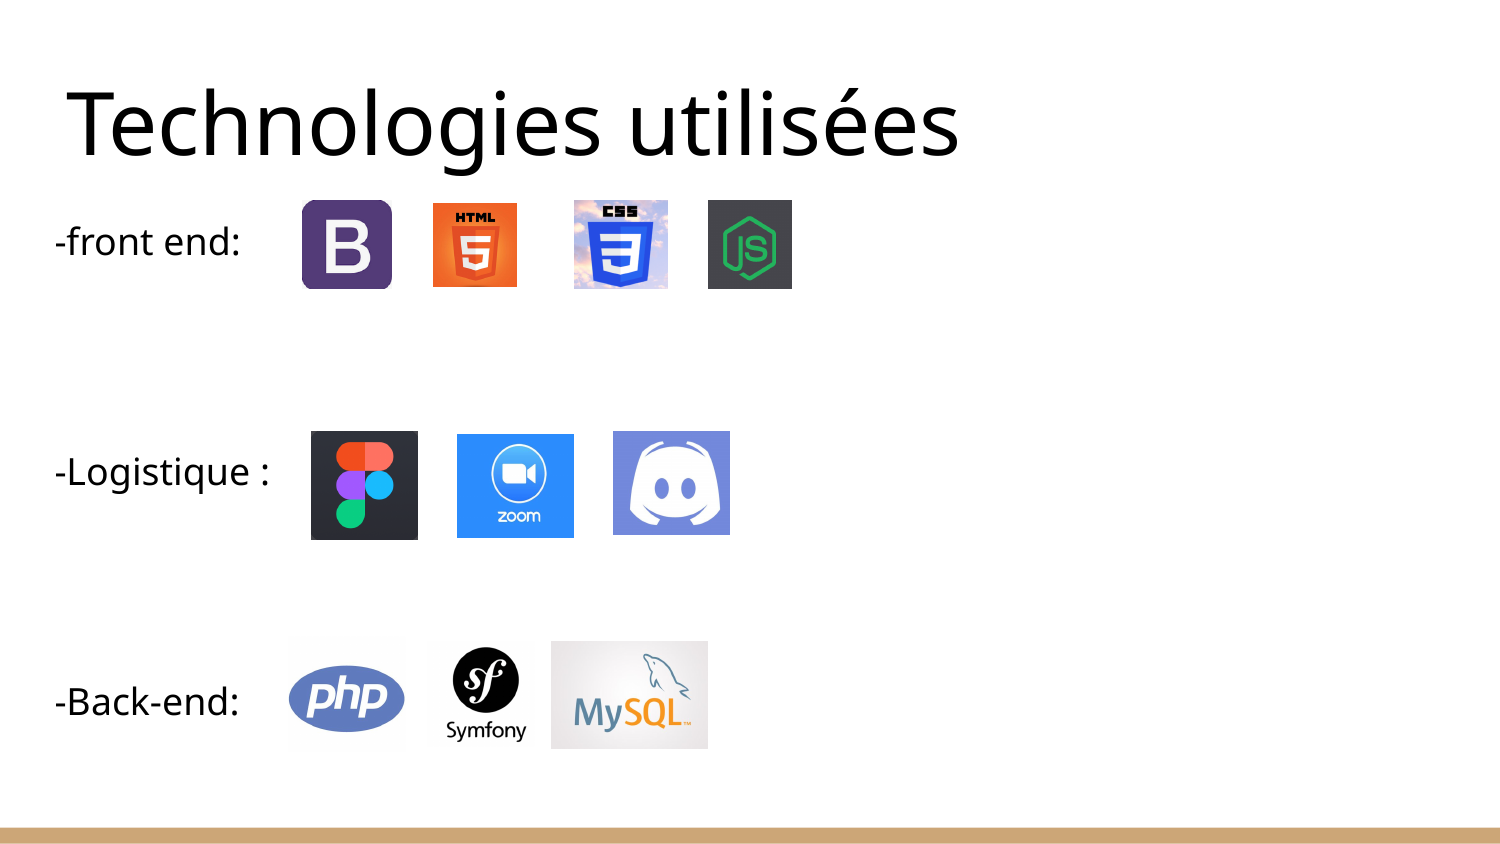

# Technologies utilisées
-front end:
-Logistique :
-Back-end: